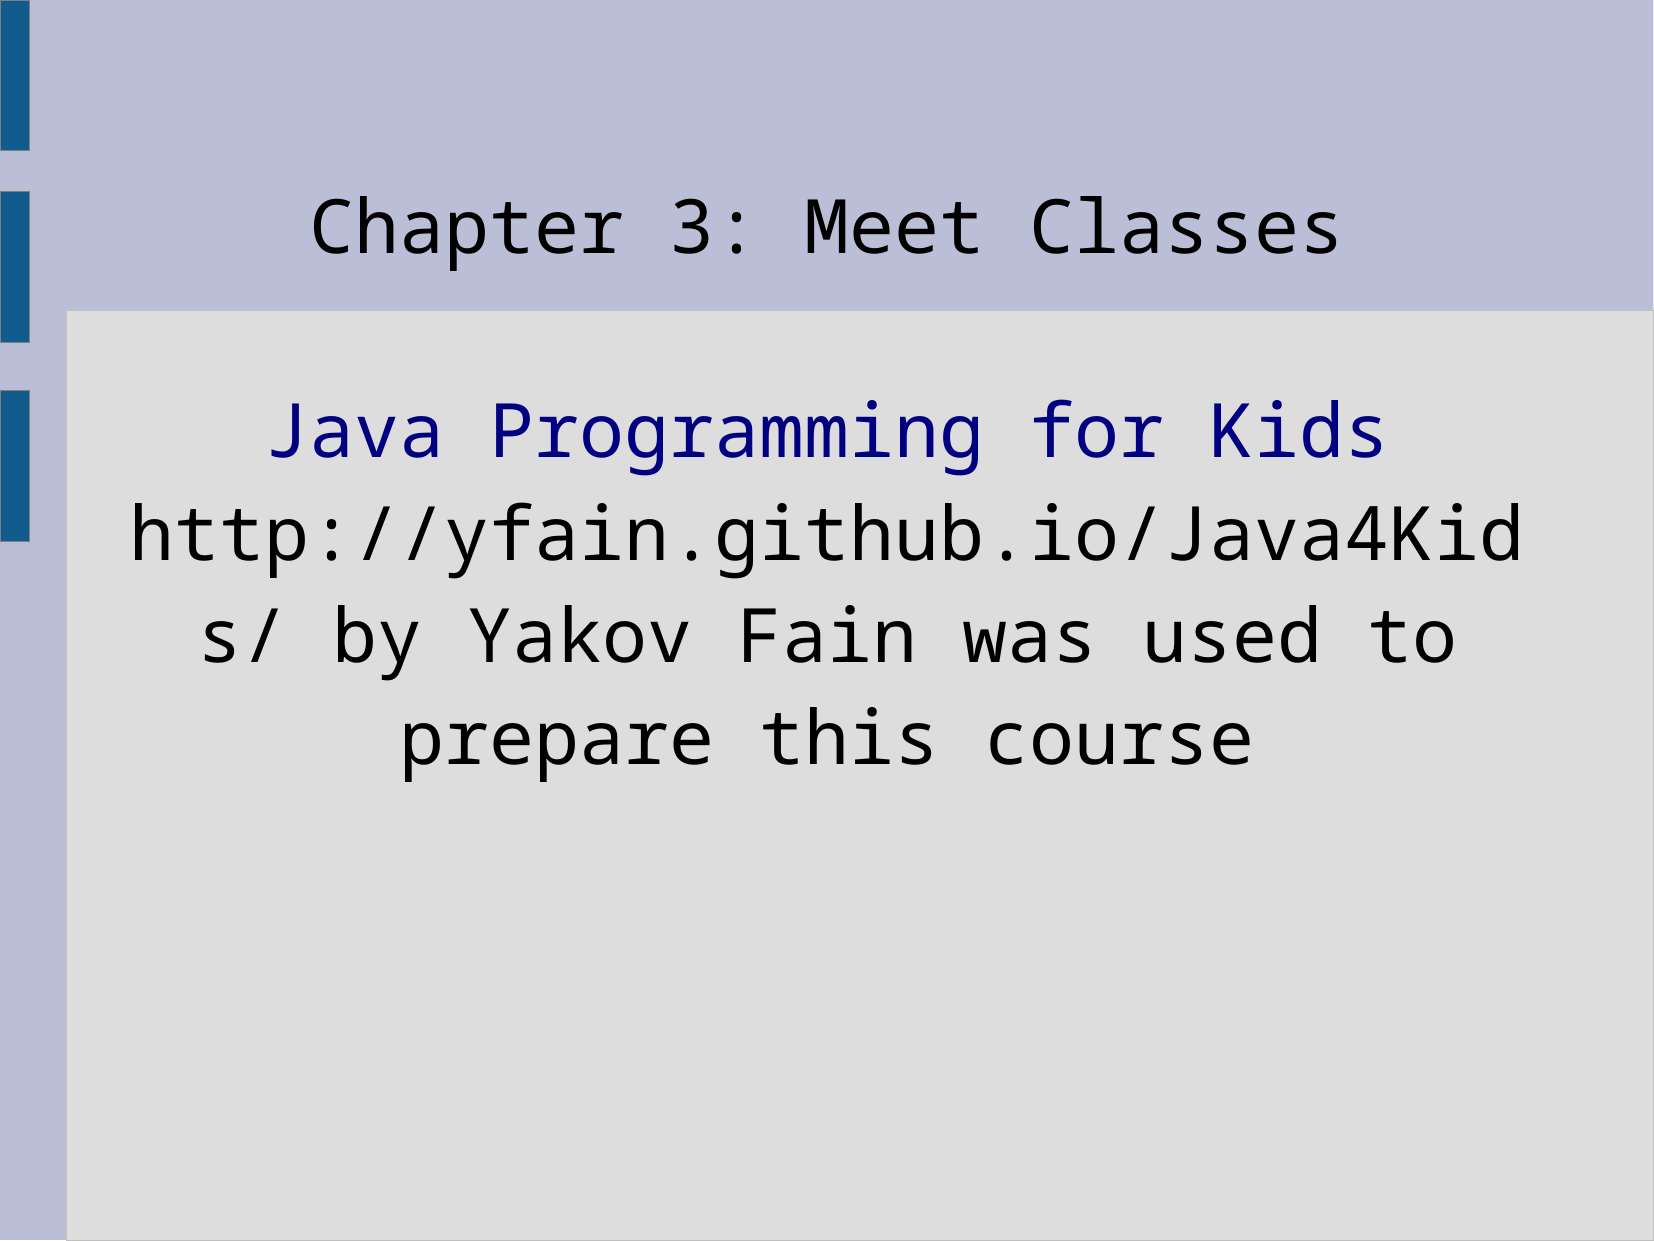

# Chapter 3: Meet Classes
Java Programming for Kids http://yfain.github.io/Java4Kids/ by Yakov Fain was used to prepare this course